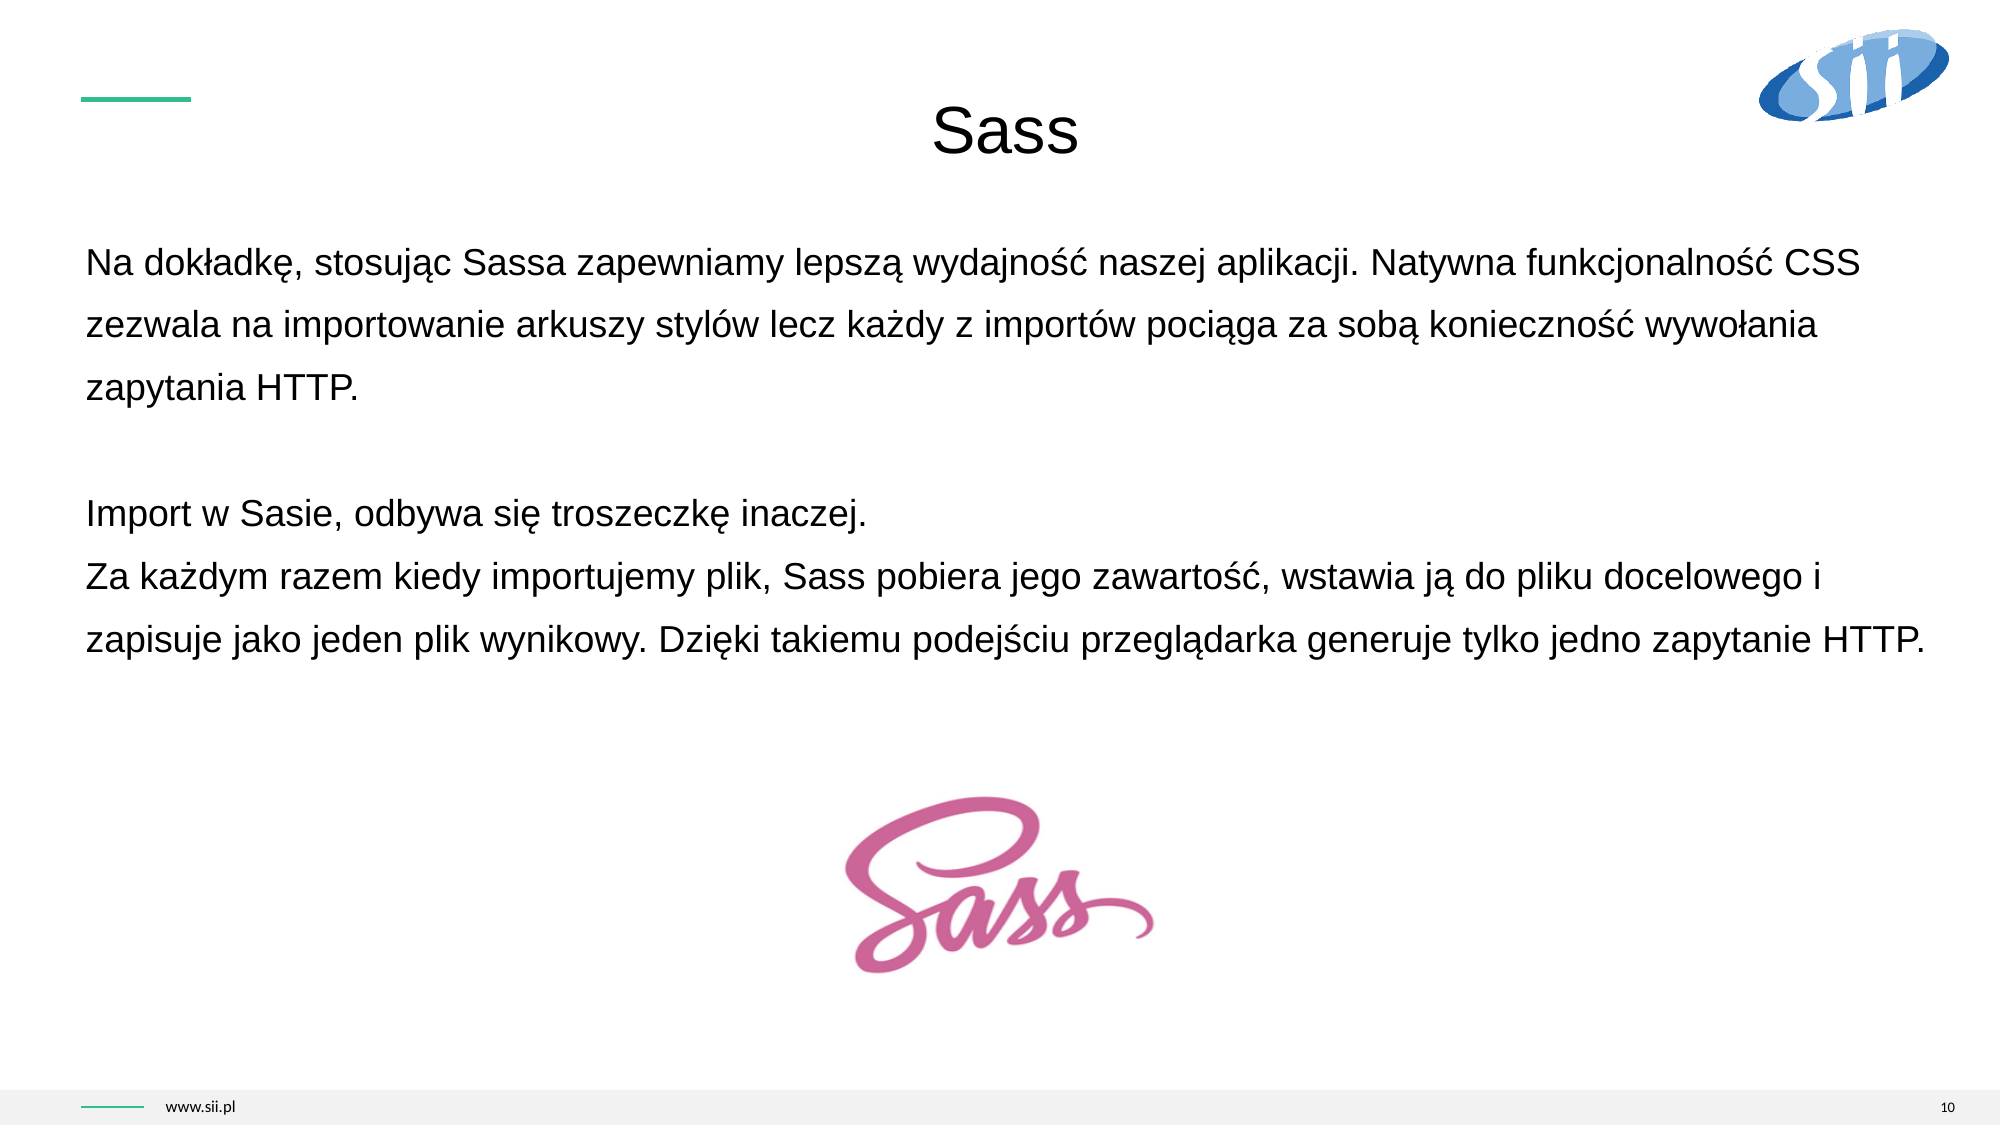

#
Sass
Na dokładkę, stosując Sassa zapewniamy lepszą wydajność naszej aplikacji. Natywna funkcjonalność CSS zezwala na importowanie arkuszy stylów lecz każdy z importów pociąga za sobą konieczność wywołania zapytania HTTP.
Import w Sasie, odbywa się troszeczkę inaczej.
Za każdym razem kiedy importujemy plik, Sass pobiera jego zawartość, wstawia ją do pliku docelowego i zapisuje jako jeden plik wynikowy. Dzięki takiemu podejściu przeglądarka generuje tylko jedno zapytanie HTTP.